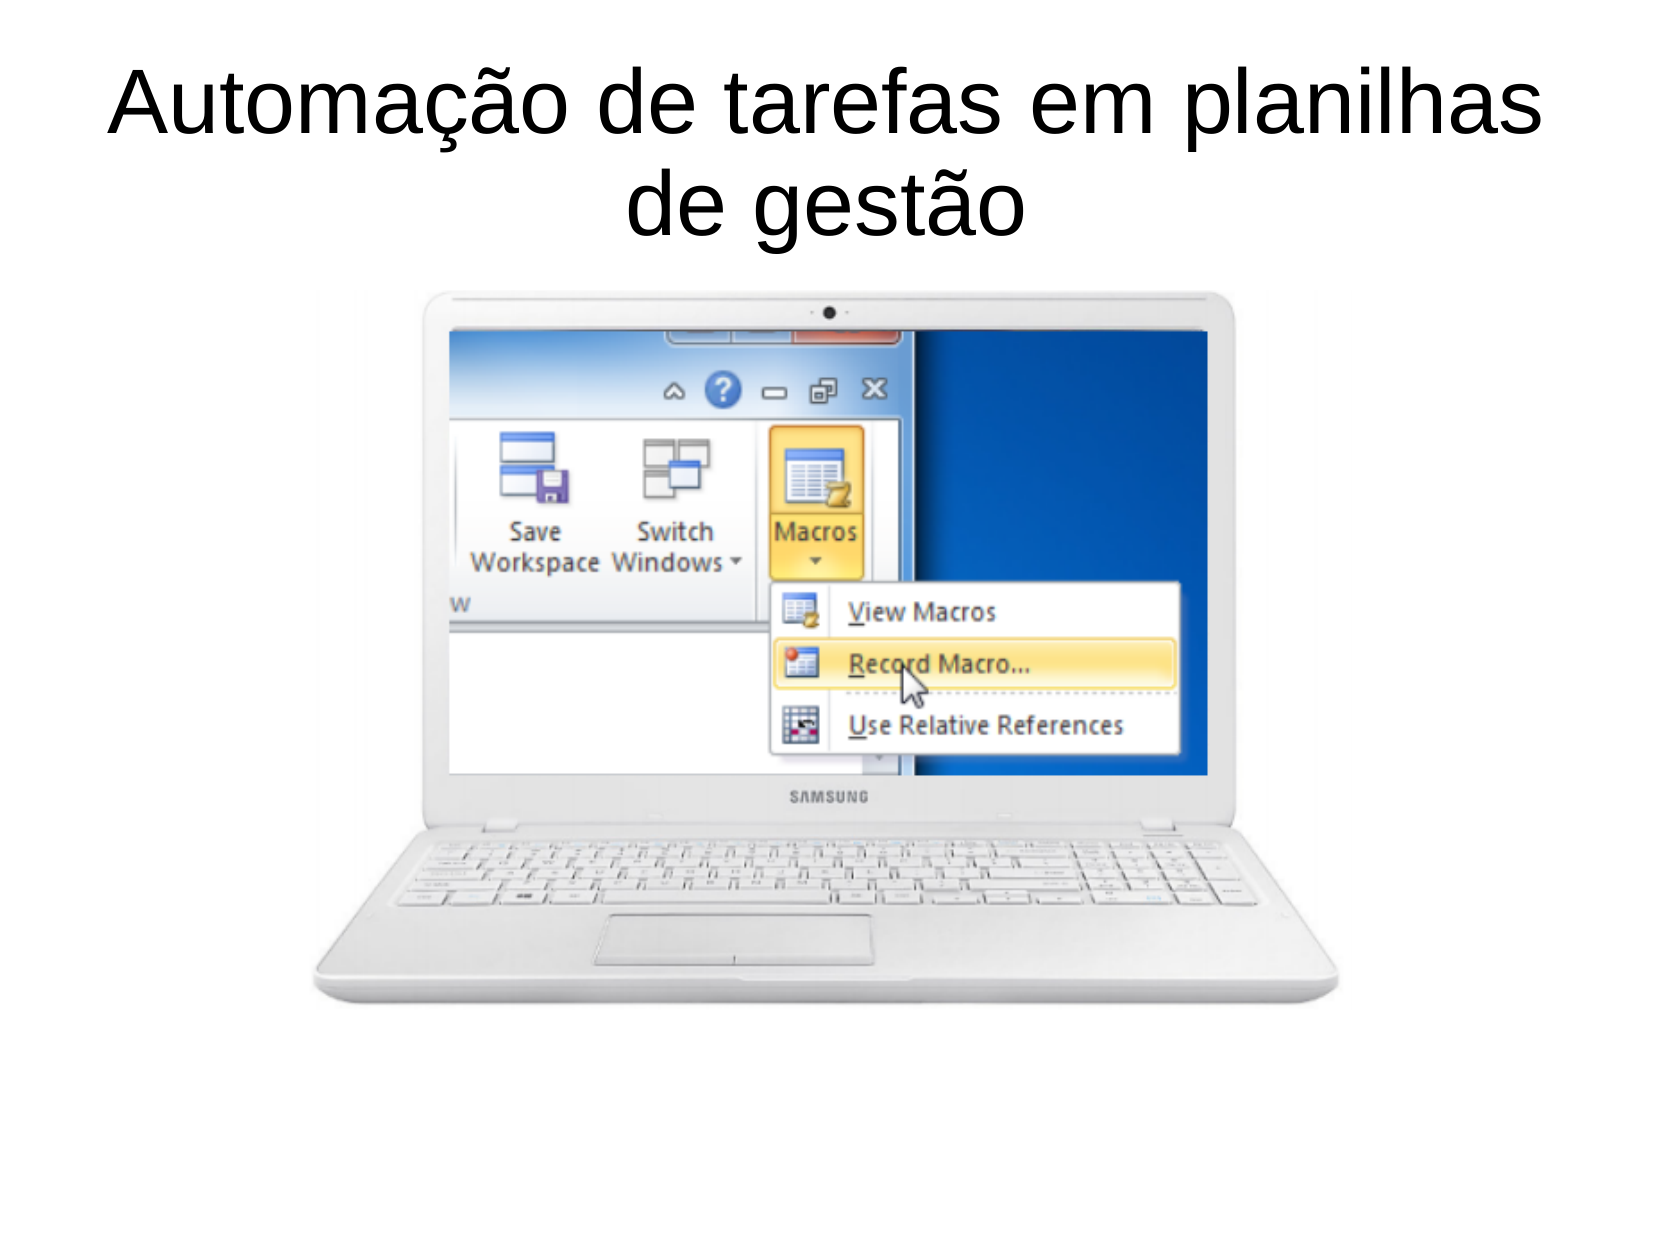

# Automação de tarefas em planilhas de gestão